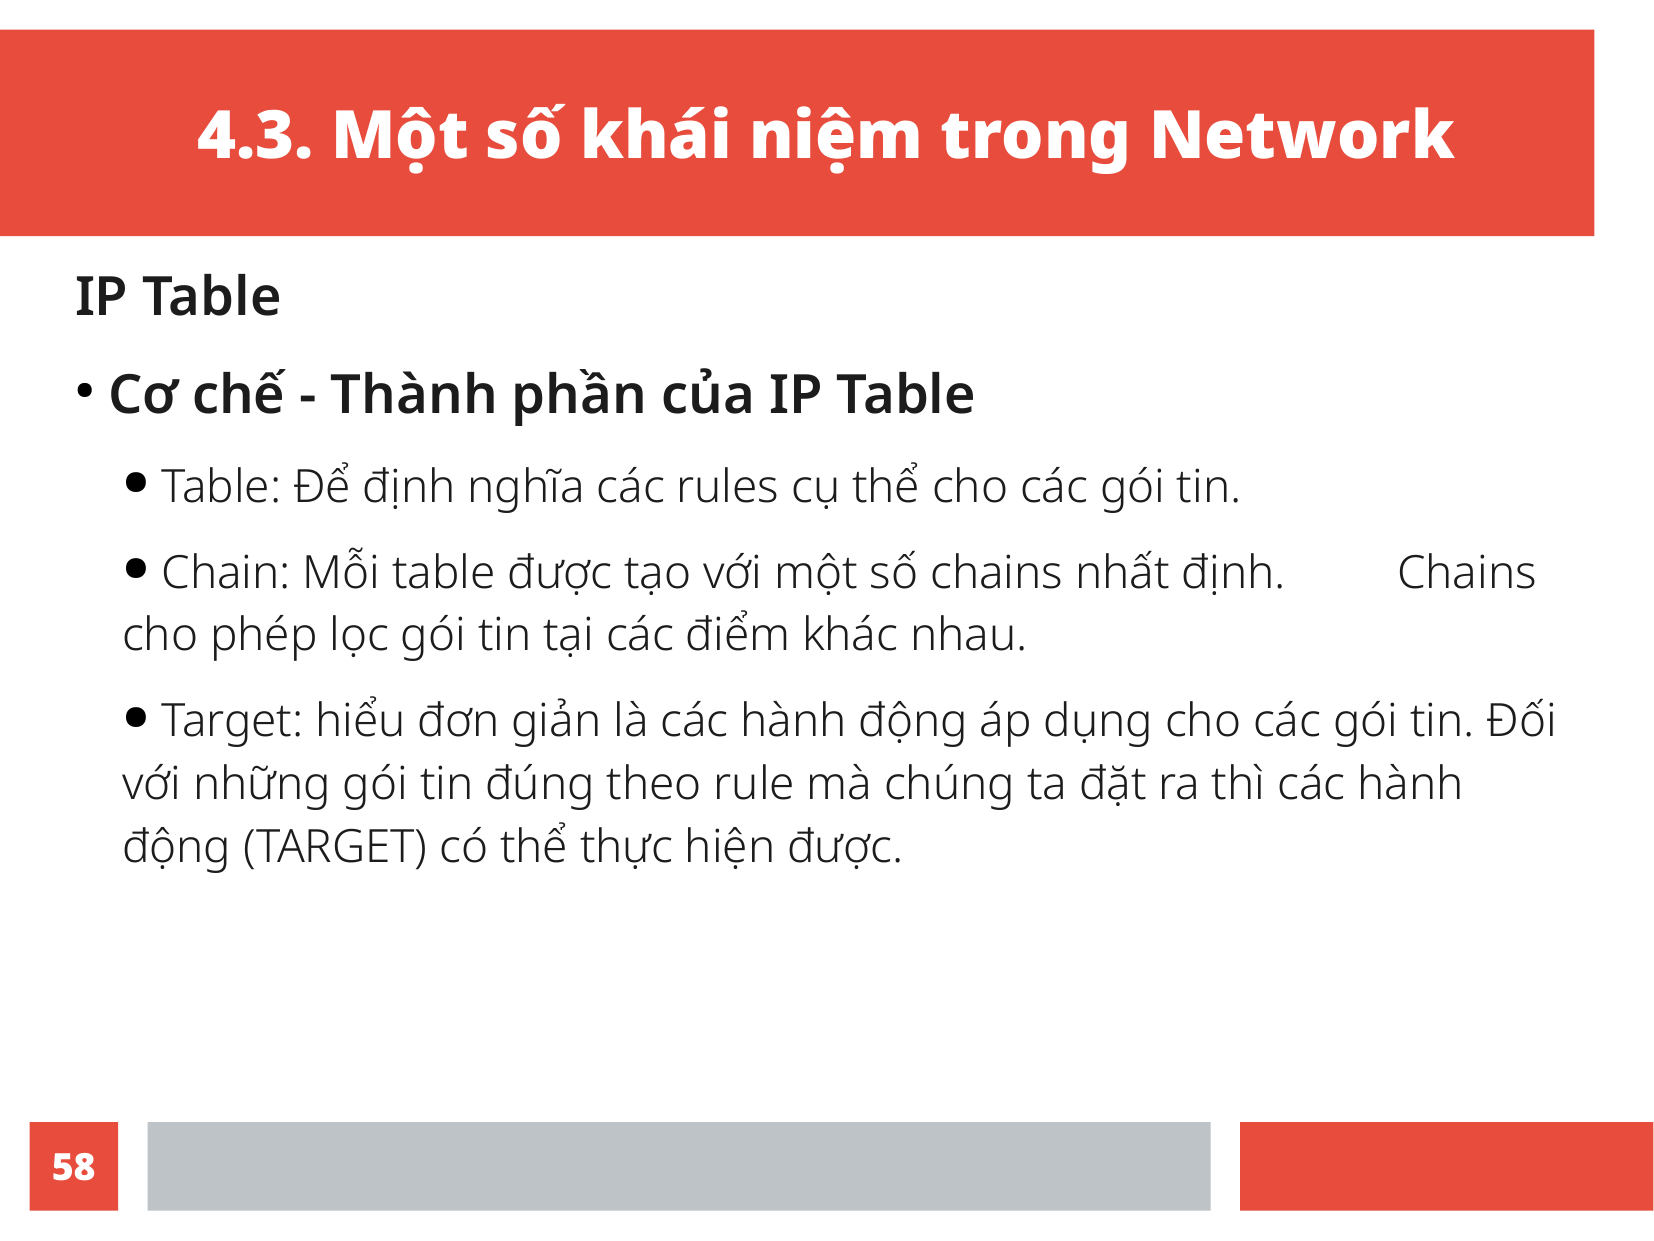

# 4.3. Một số khái niệm trong Network
IP Table
 Cơ chế - Thành phần của IP Table
 Table: Để định nghĩa các rules cụ thể cho các gói tin.
 Chain: Mỗi table được tạo với một số chains nhất định. 		Chains cho phép lọc gói tin tại các điểm khác nhau.
 Target: hiểu đơn giản là các hành động áp dụng cho các gói tin. Đối với những gói tin đúng theo rule mà chúng ta đặt ra thì các hành động (TARGET) có thể thực hiện được.
58